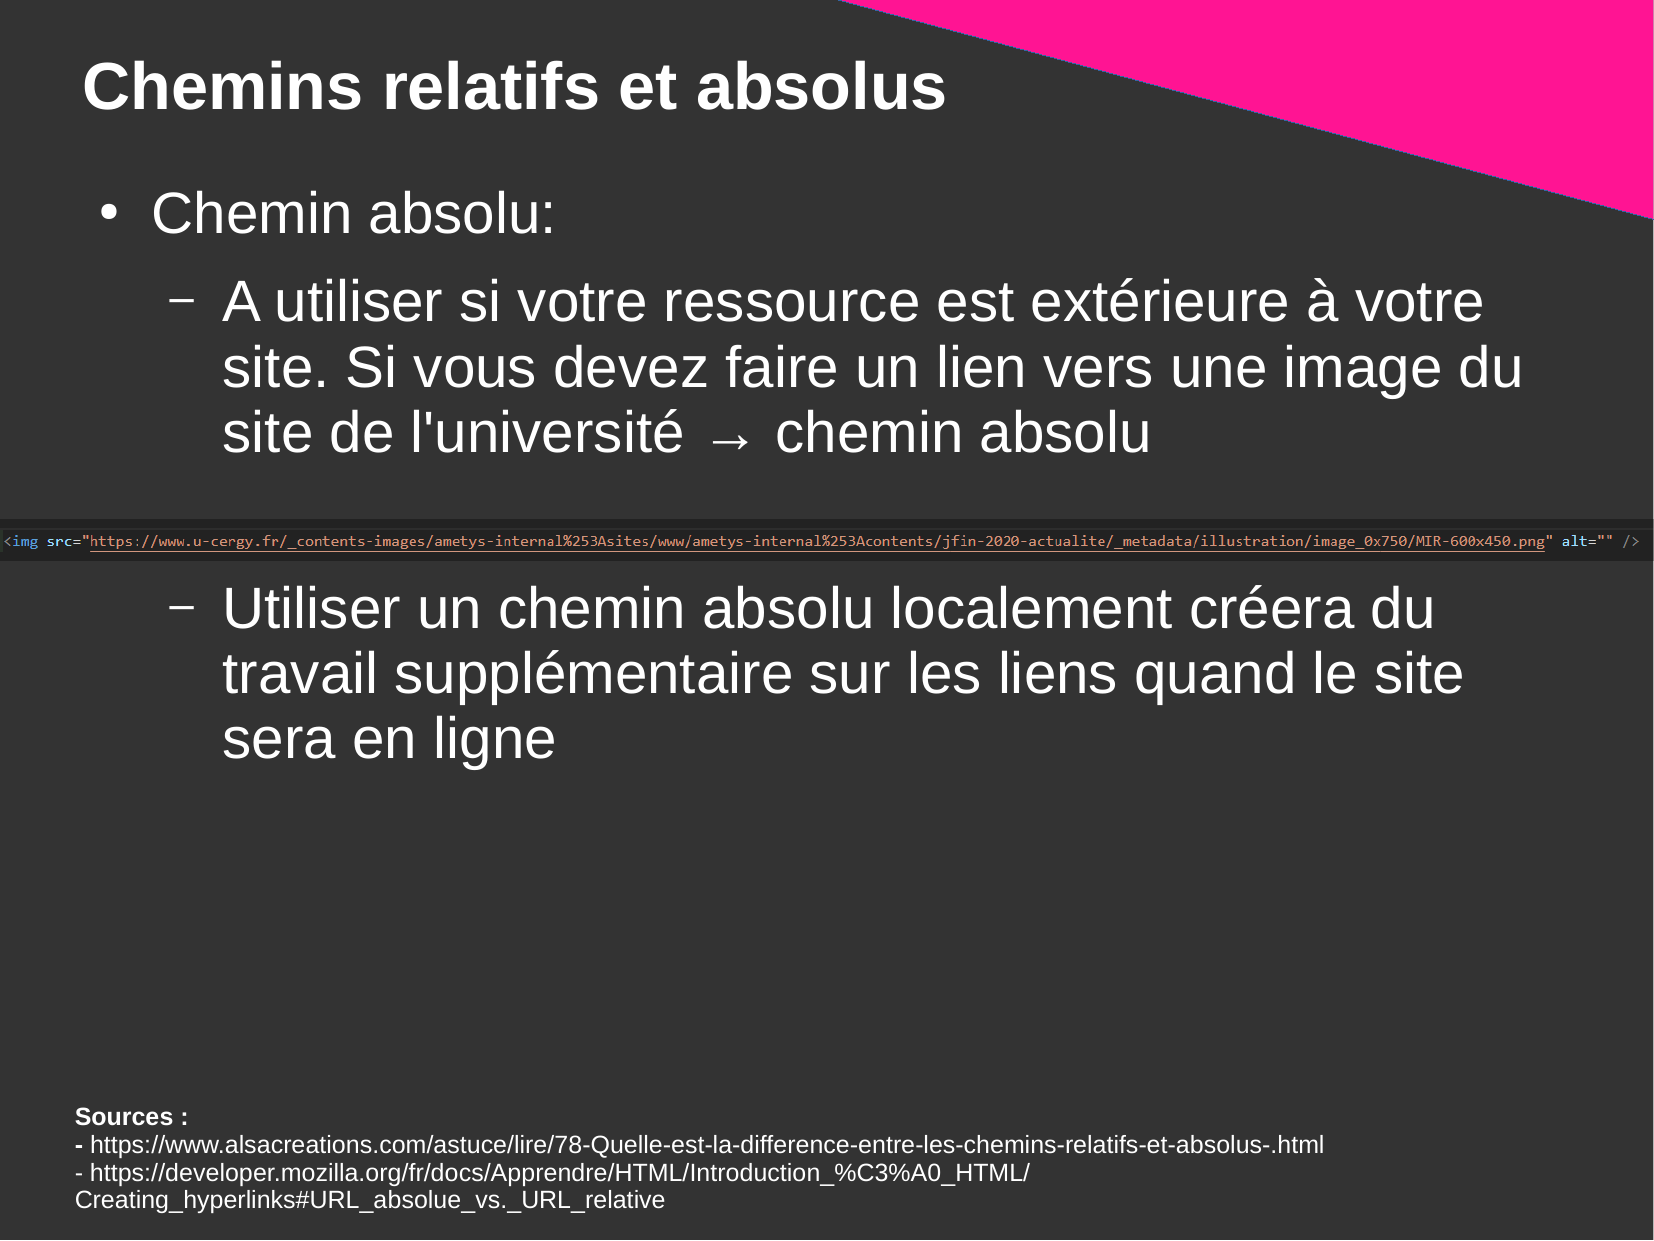

# Chemins relatifs et absolus
Chemin absolu:
A utiliser si votre ressource est extérieure à votre site. Si vous devez faire un lien vers une image du site de l'université → chemin absolu
Utiliser un chemin absolu localement créera du travail supplémentaire sur les liens quand le site sera en ligne
Sources :
- https://www.alsacreations.com/astuce/lire/78-Quelle-est-la-difference-entre-les-chemins-relatifs-et-absolus-.html
- https://developer.mozilla.org/fr/docs/Apprendre/HTML/Introduction_%C3%A0_HTML/Creating_hyperlinks#URL_absolue_vs._URL_relative